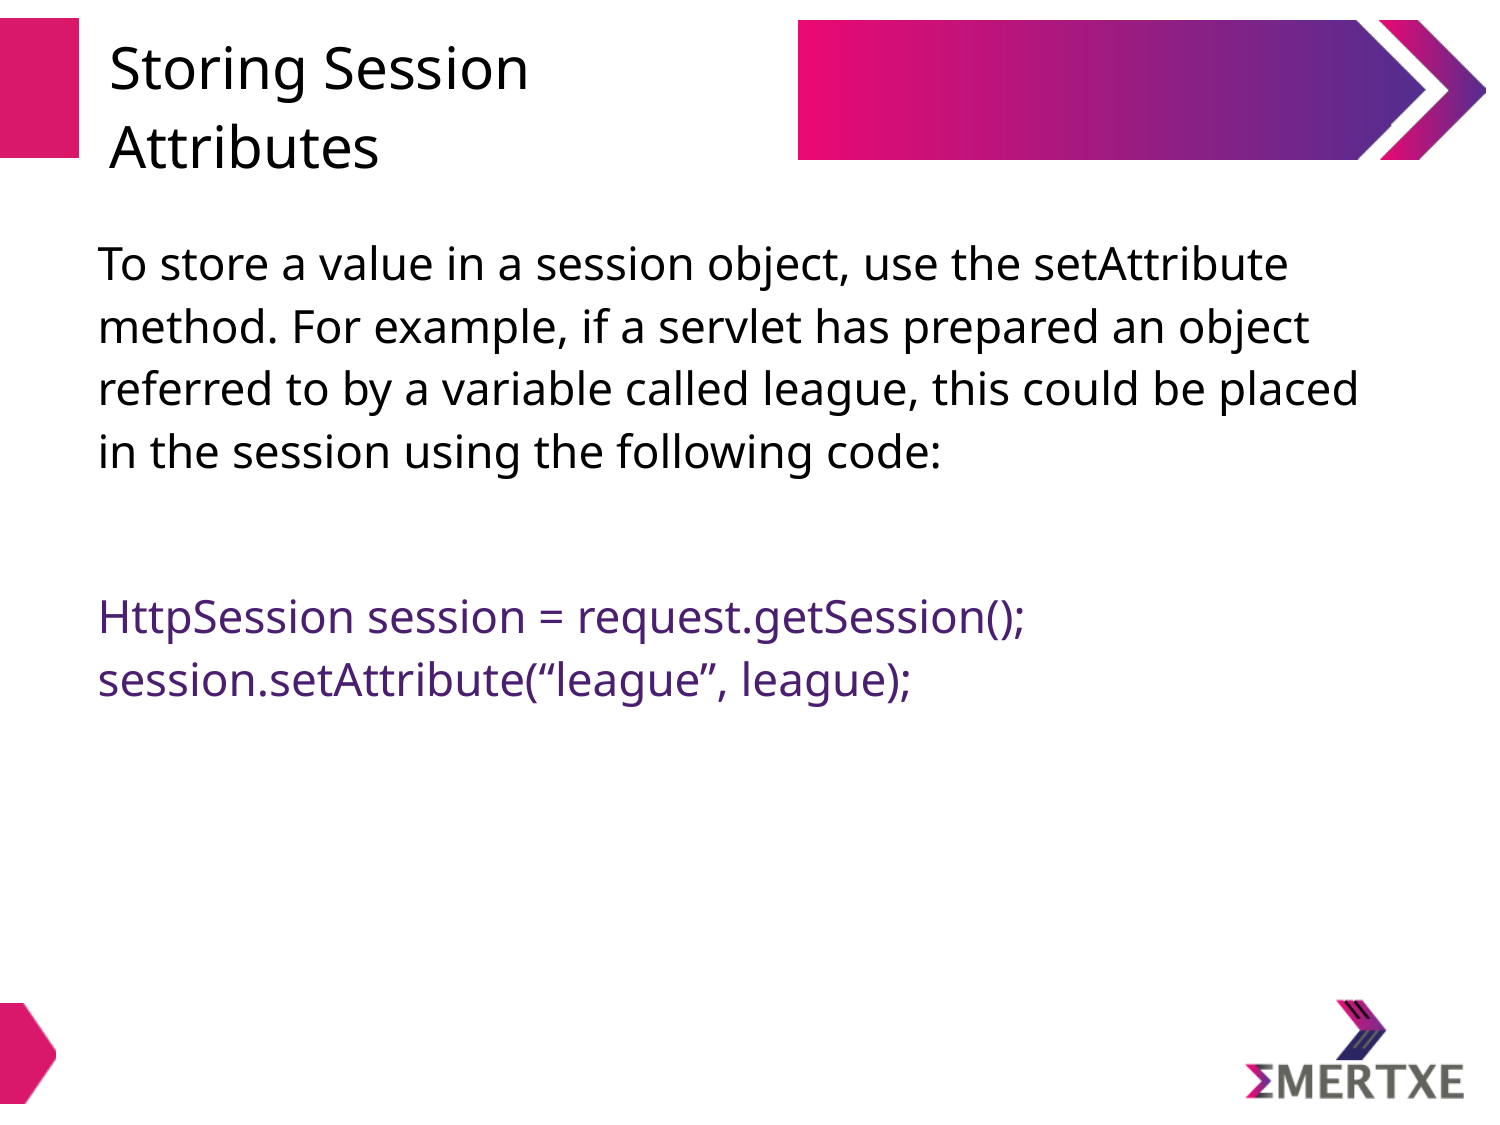

Storing Session Attributes
To store a value in a session object, use the setAttribute method. For example, if a servlet has prepared an object referred to by a variable called league, this could be placed in the session using the following code:
HttpSession session = request.getSession();
session.setAttribute(“league”, league);